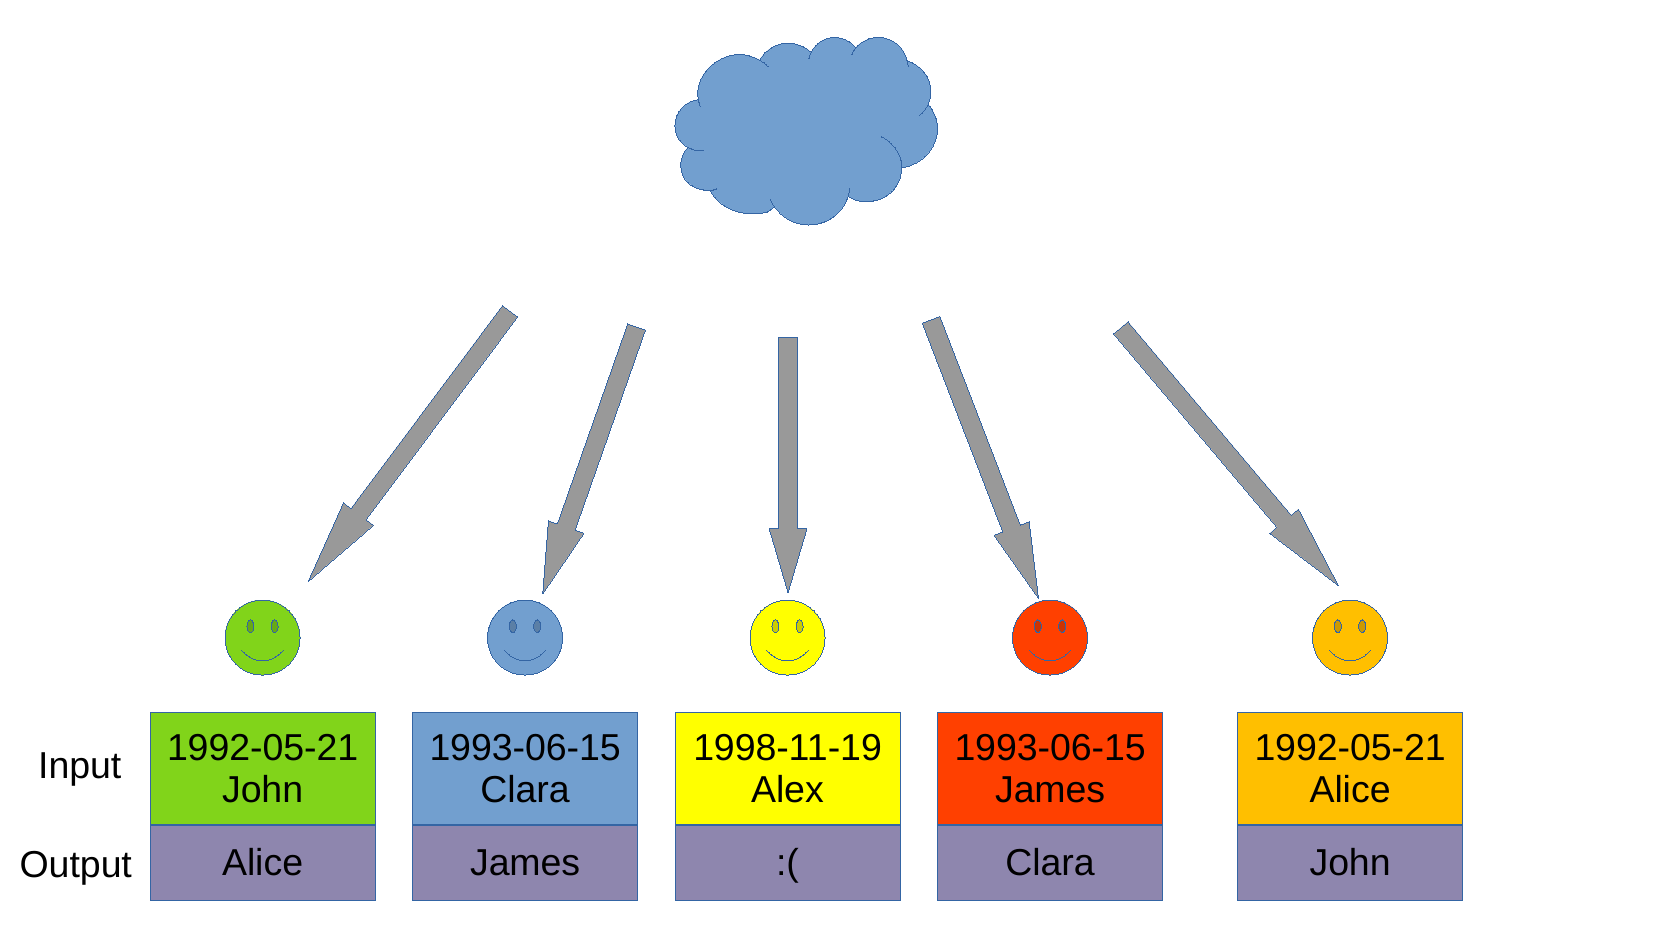

1992-05-21
John
1992-05-21
John
1992-05-21
John
1992-05-21
John
1992-05-21
John
1993-06-15
Clara
1992-05-21
John
1998-11-19
Alex
1992-05-21
John
1993-06-15
James
1992-05-21
John
1992-05-21
Alice
Input
Alice
James
:(
Clara
John
Output